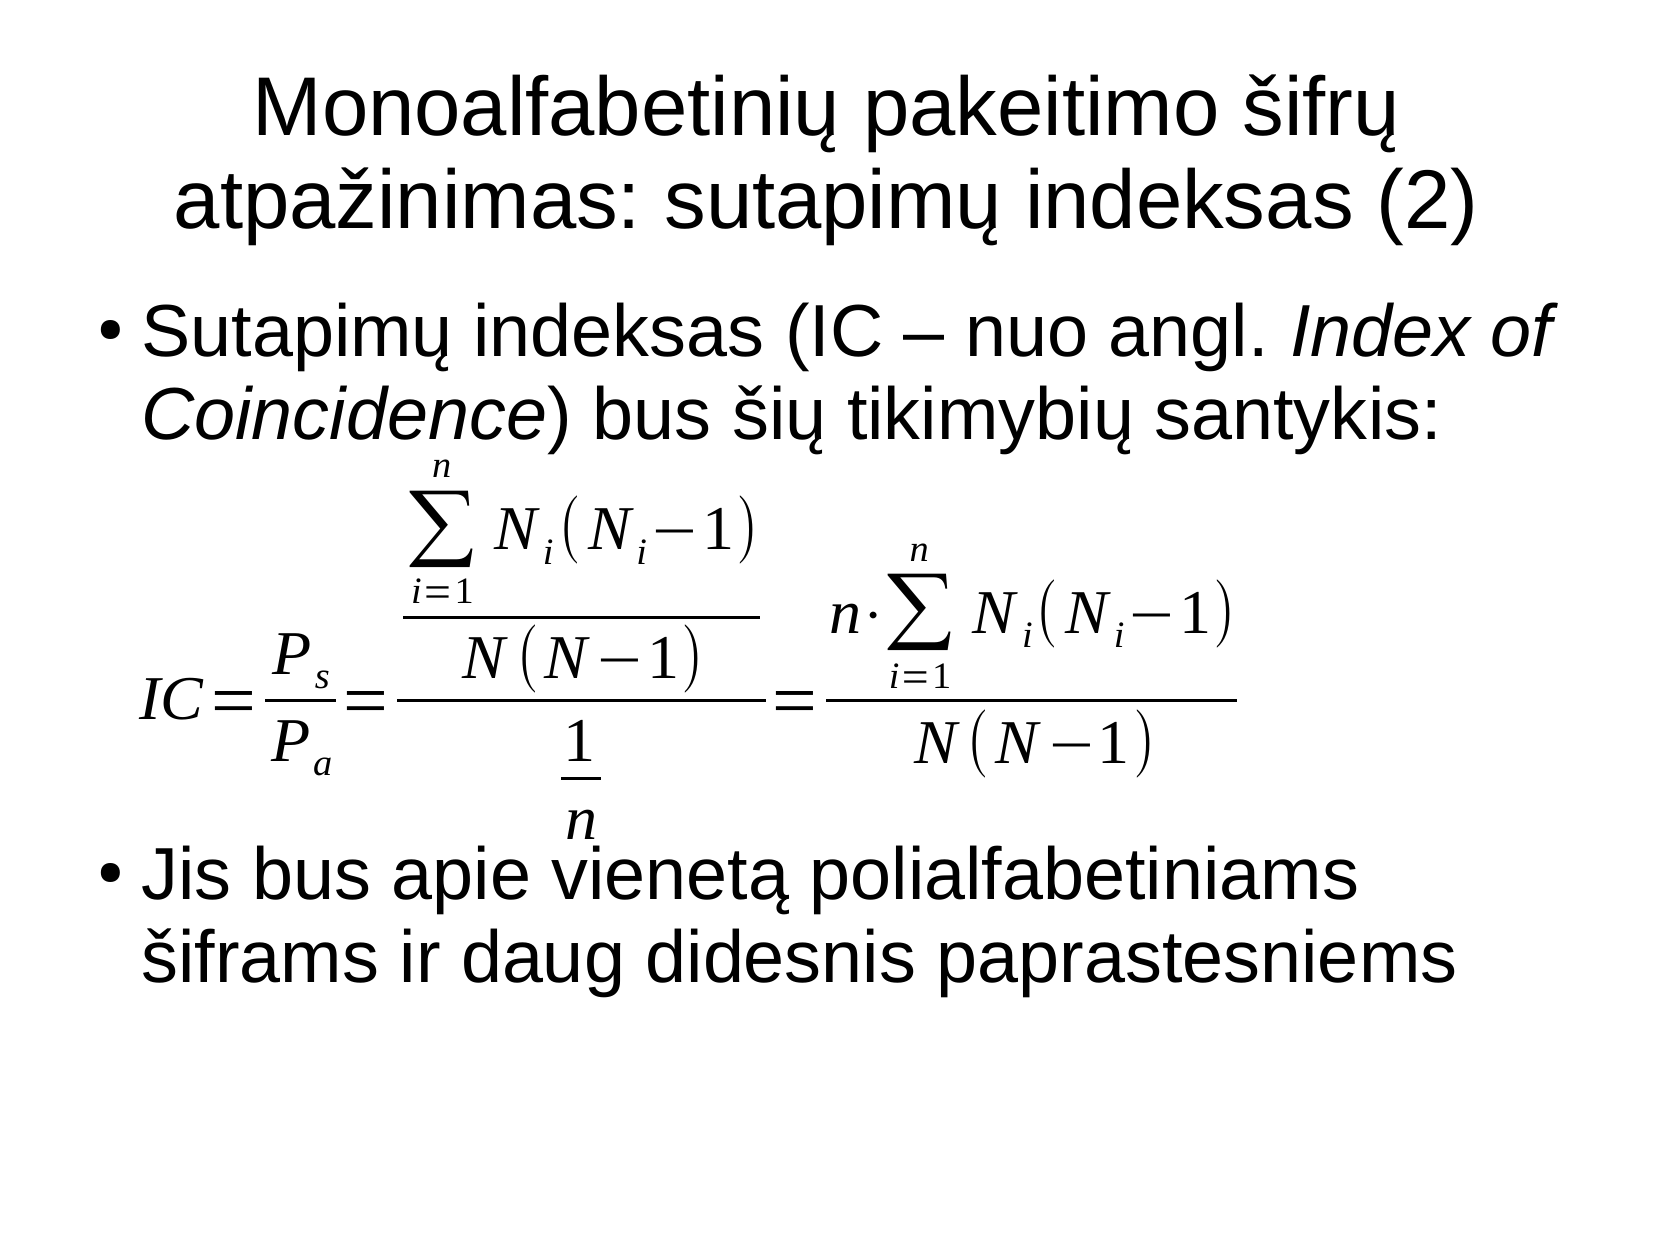

# Monoalfabetinių pakeitimo šifrų atpažinimas: sutapimų indeksas (2)
Sutapimų indeksas (IC – nuo angl. Index of Coincidence) bus šių tikimybių santykis:
Jis bus apie vienetą polialfabetiniams šiframs ir daug didesnis paprastesniems